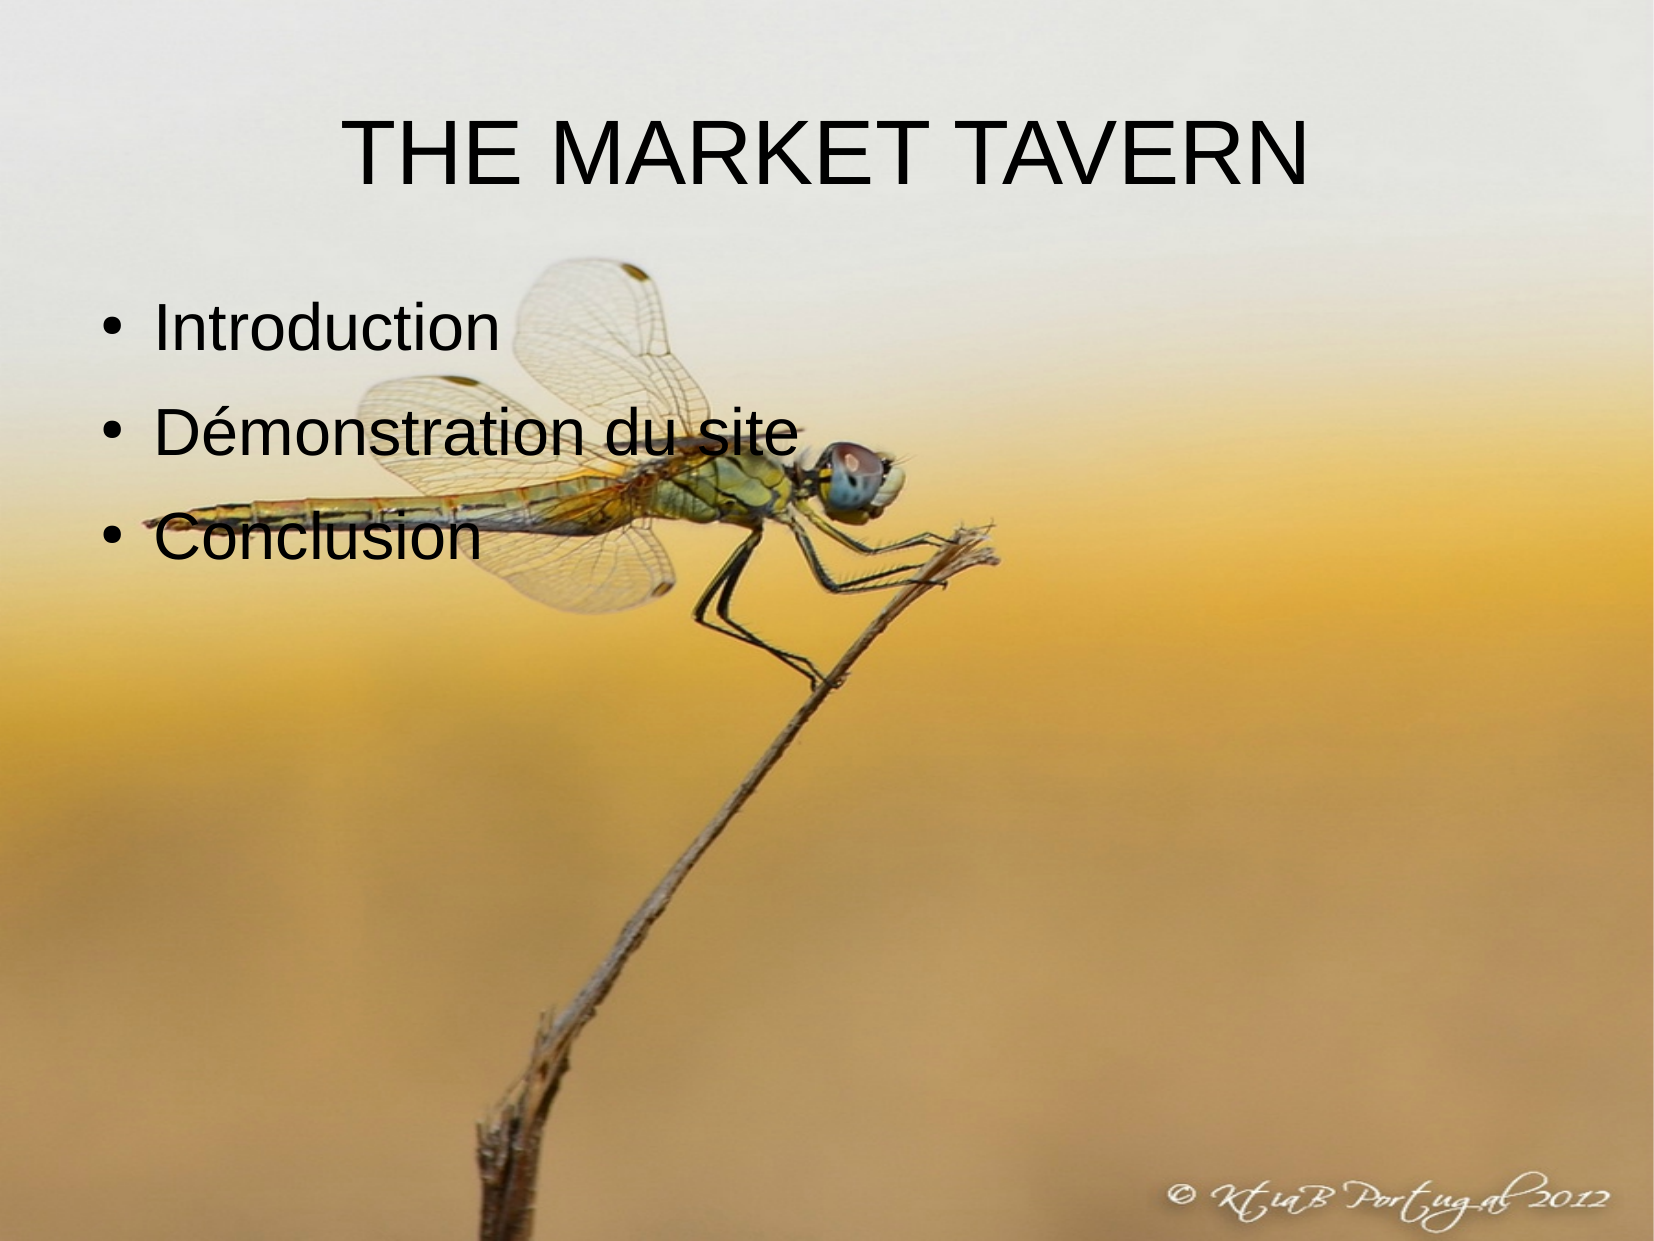

# THE MARKET TAVERN
Introduction
Démonstration du site
Conclusion